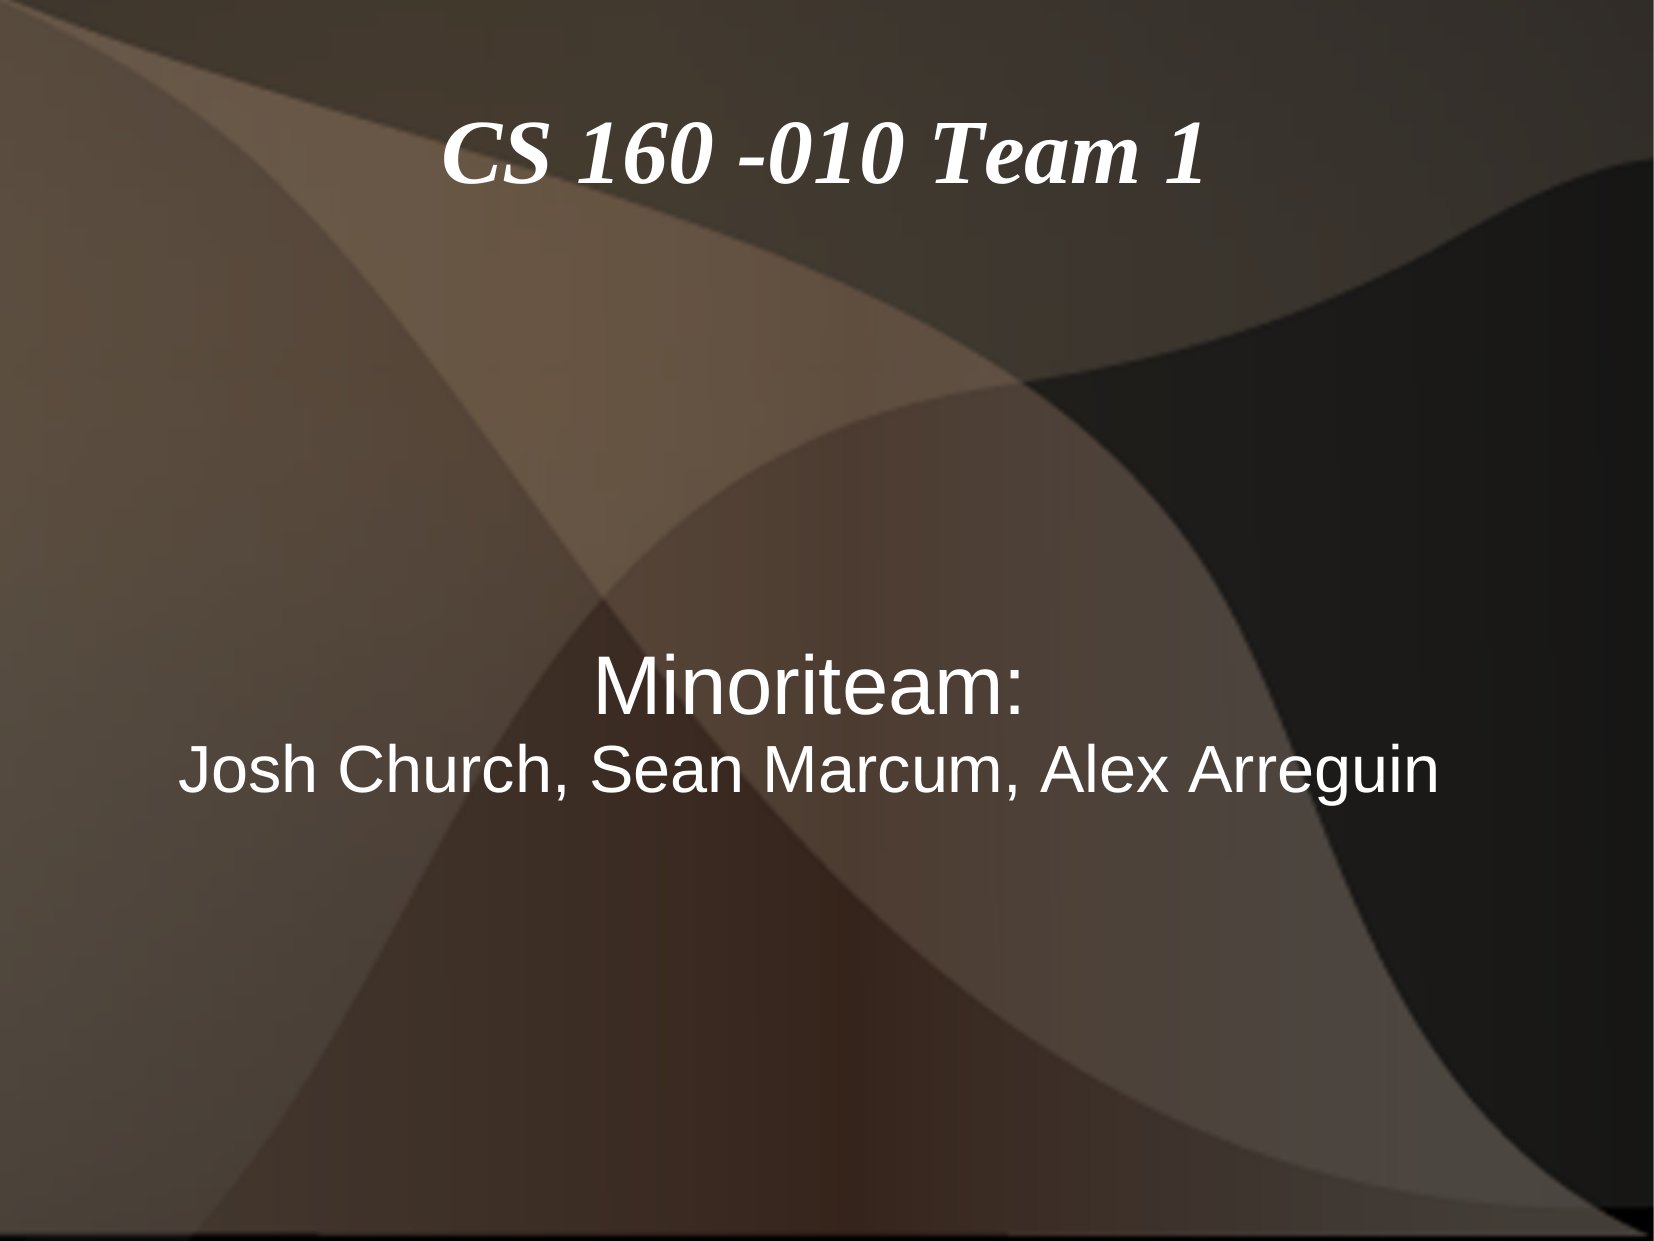

# CS 160 -010 Team 1
Minoriteam:
Josh Church, Sean Marcum, Alex Arreguin